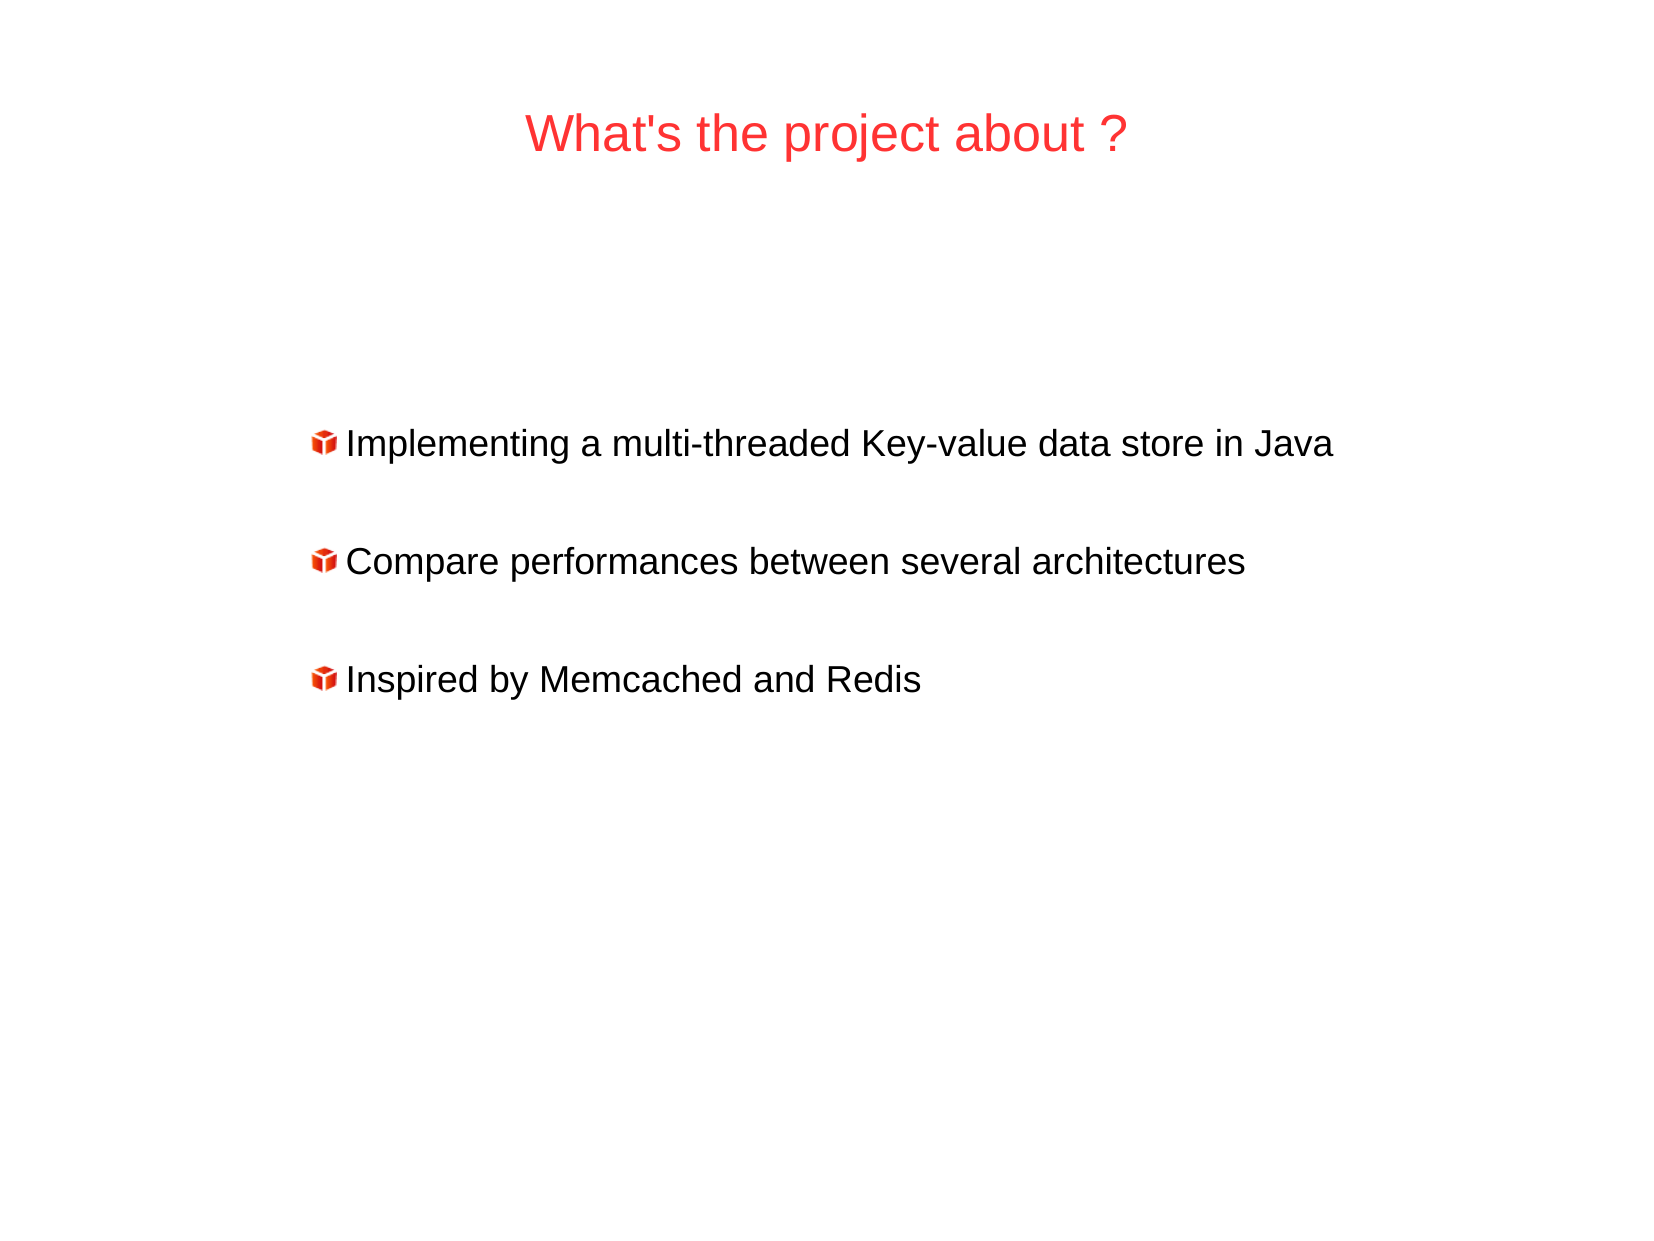

What's the project about ?
Implementing a multi-threaded Key-value data store in Java
Compare performances between several architectures
Inspired by Memcached and Redis